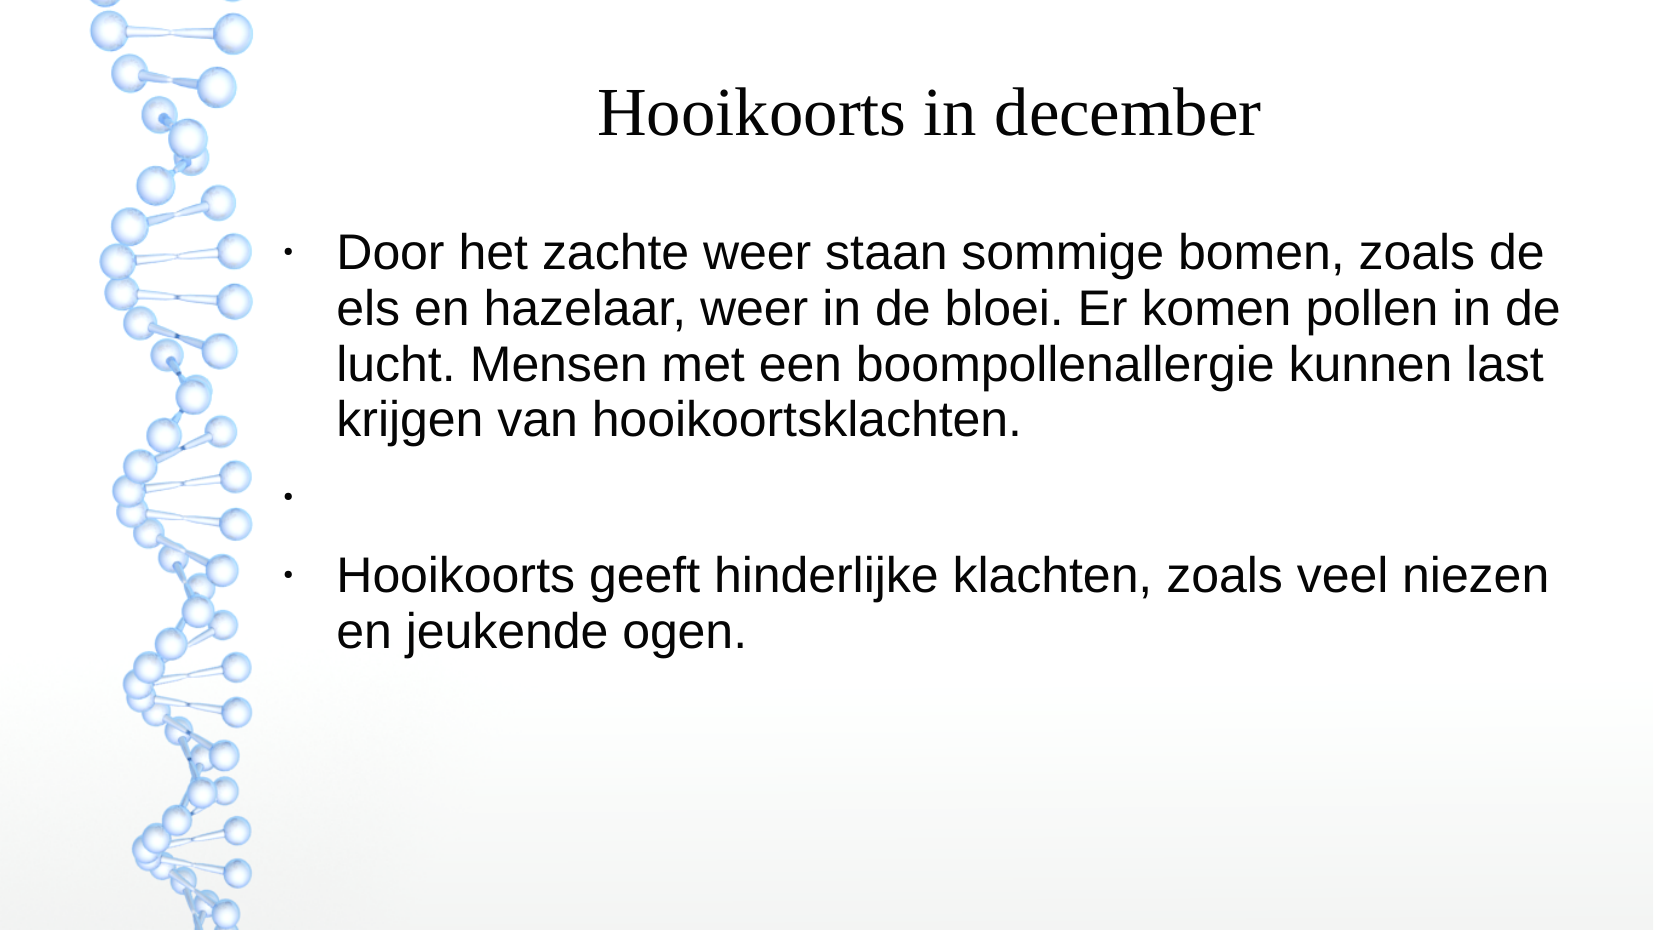

# Hooikoorts in december
Door het zachte weer staan sommige bomen, zoals de els en hazelaar, weer in de bloei. Er komen pollen in de lucht. Mensen met een boompollenallergie kunnen last krijgen van hooikoortsklachten.
Hooikoorts geeft hinderlijke klachten, zoals veel niezen en jeukende ogen.
2